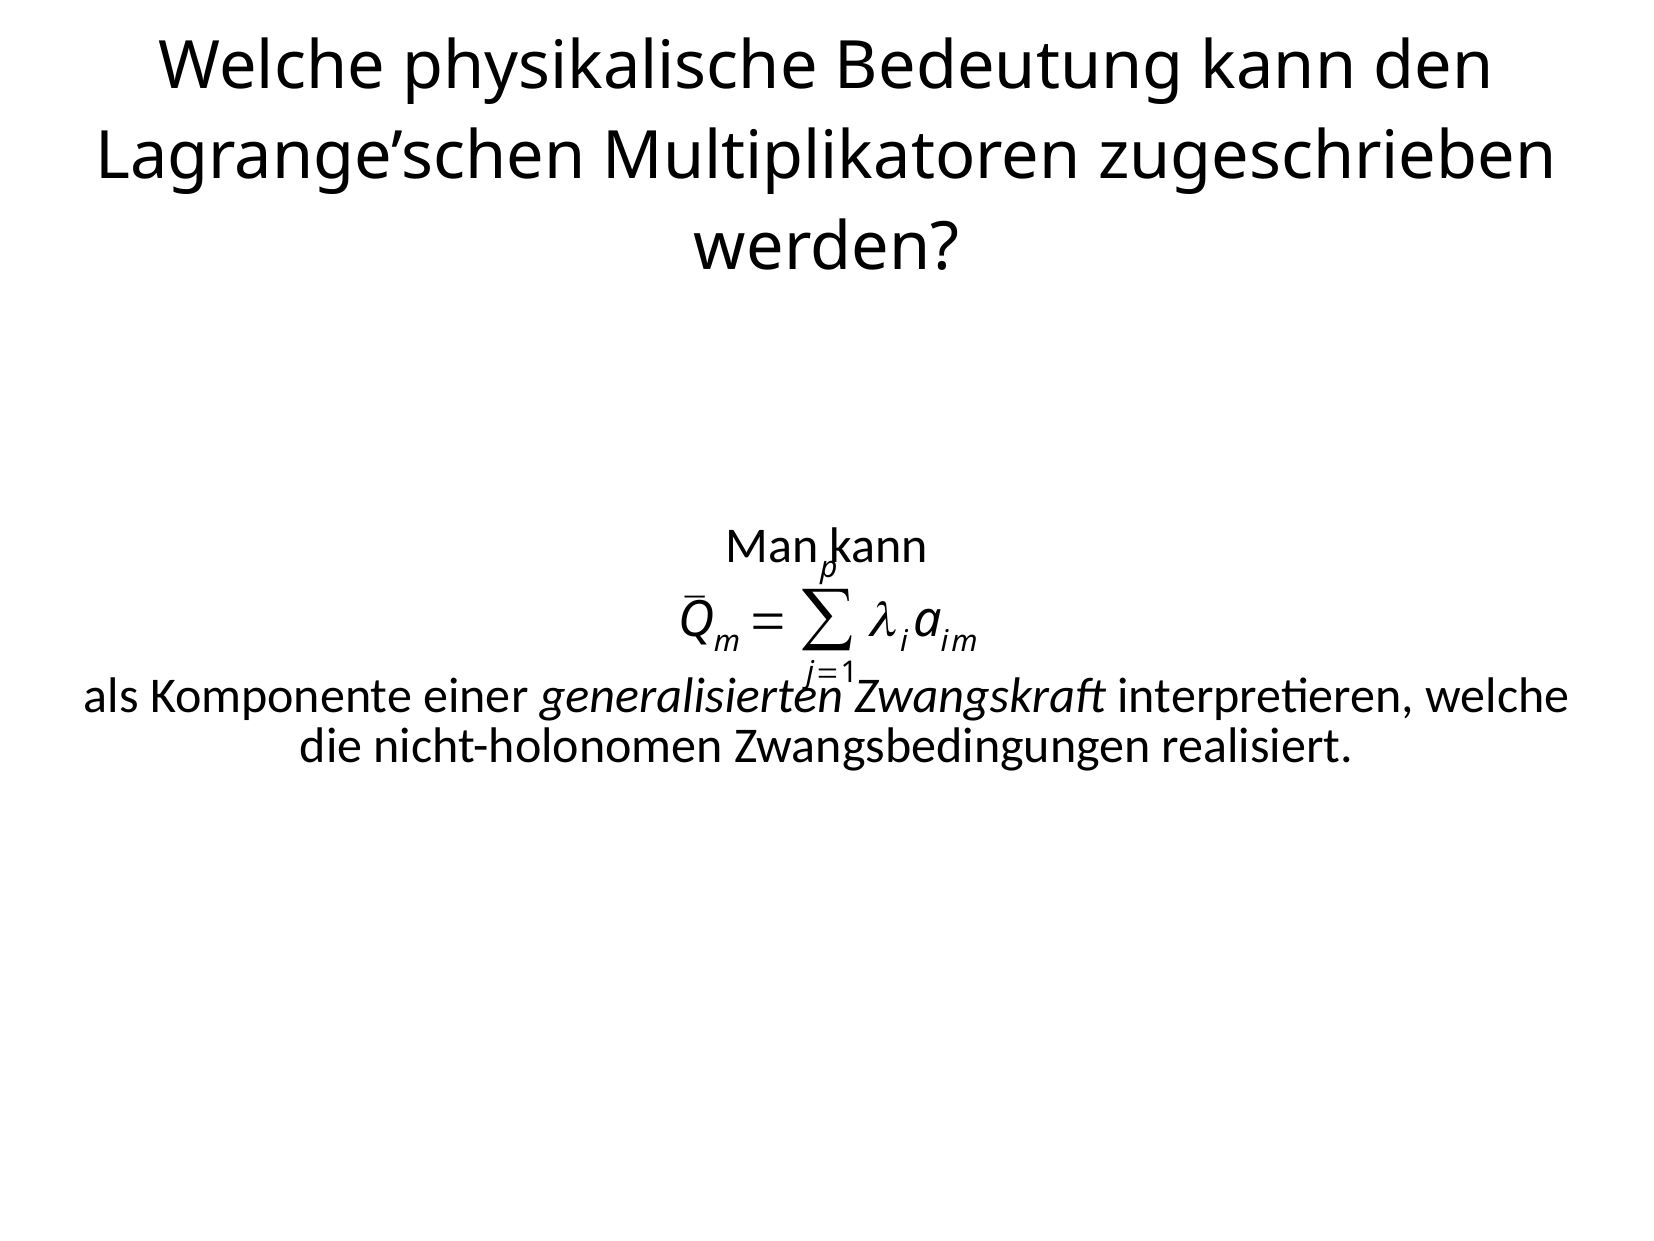

# Welche physikalische Bedeutung kann den Lagrange’schen Multiplikatoren zugeschrieben werden?
Man kann
als Komponente einer generalisierten Zwangskraft interpretieren, welche die nicht-holonomen Zwangsbedingungen realisiert.